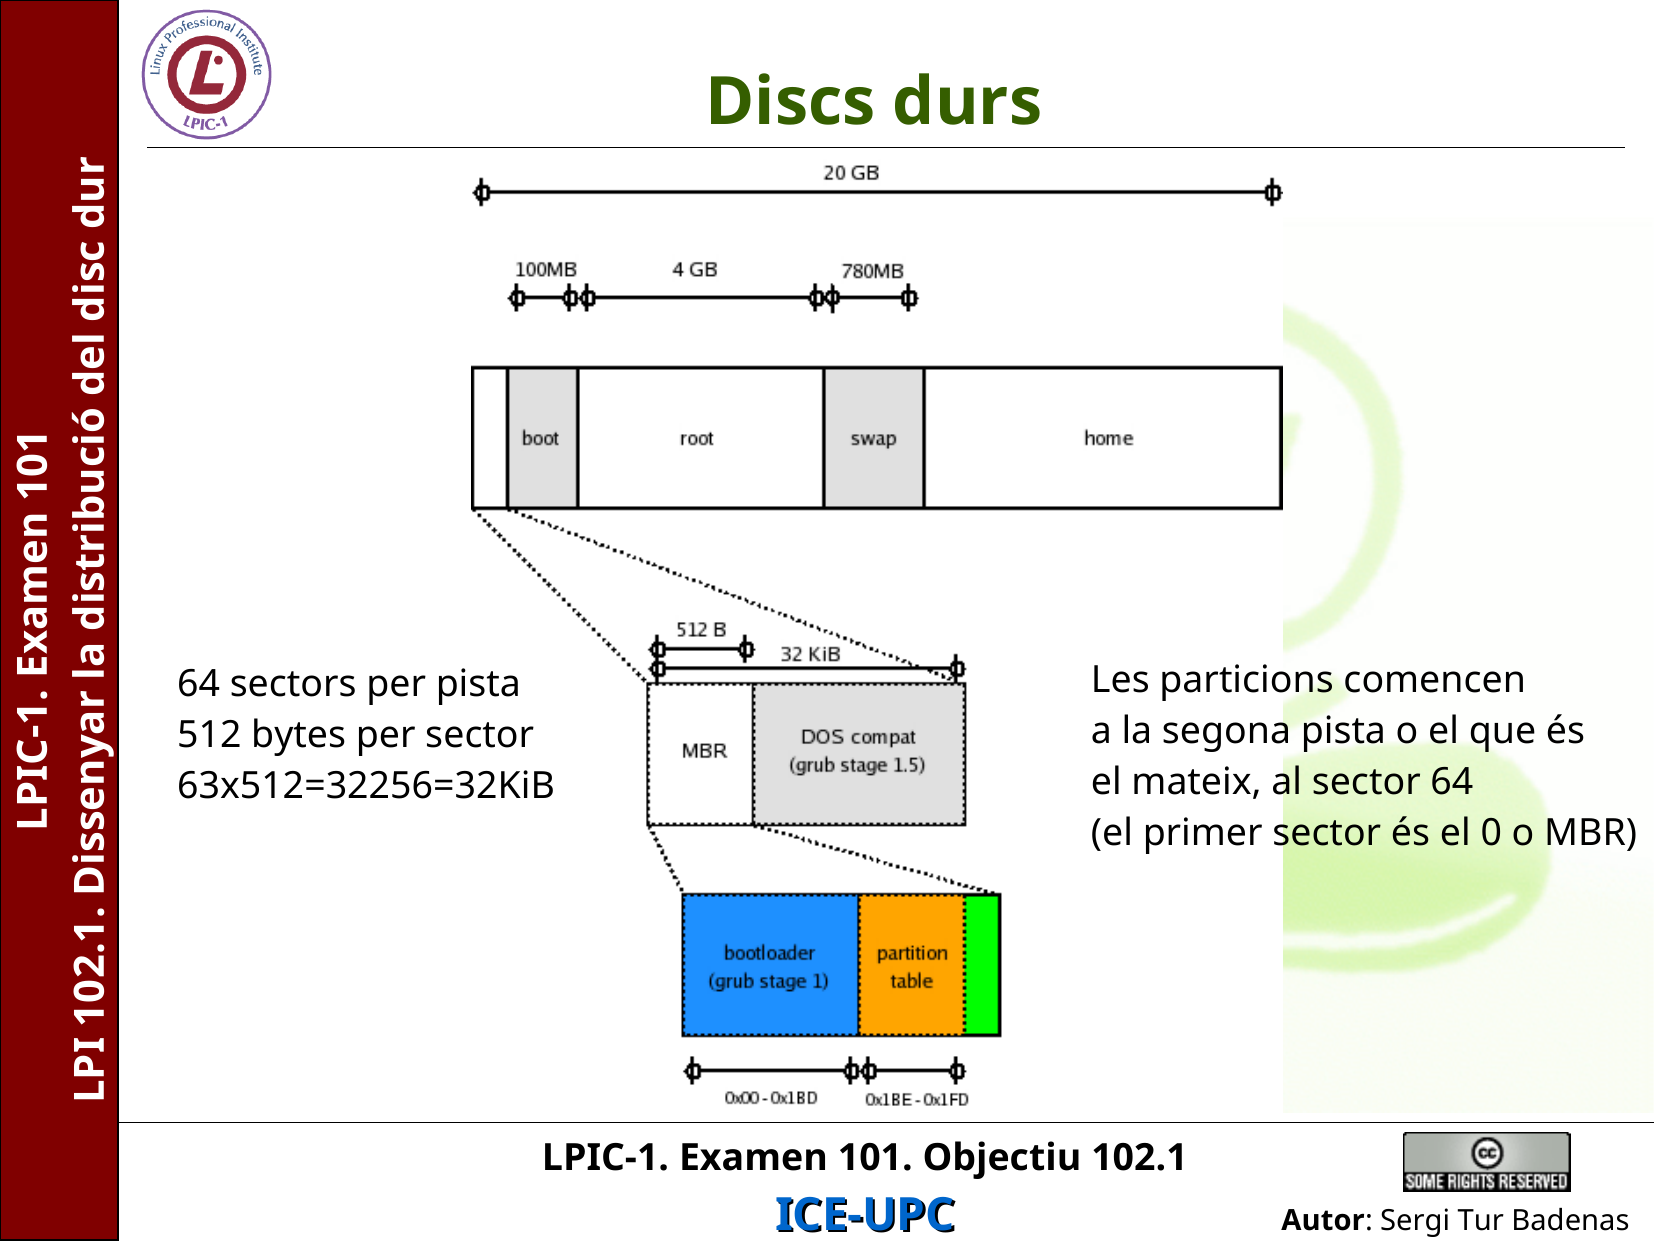

# Discs durs
Les particions comencen
a la segona pista o el que és
el mateix, al sector 64
(el primer sector és el 0 o MBR)
64 sectors per pista
512 bytes per sector
63x512=32256=32KiB